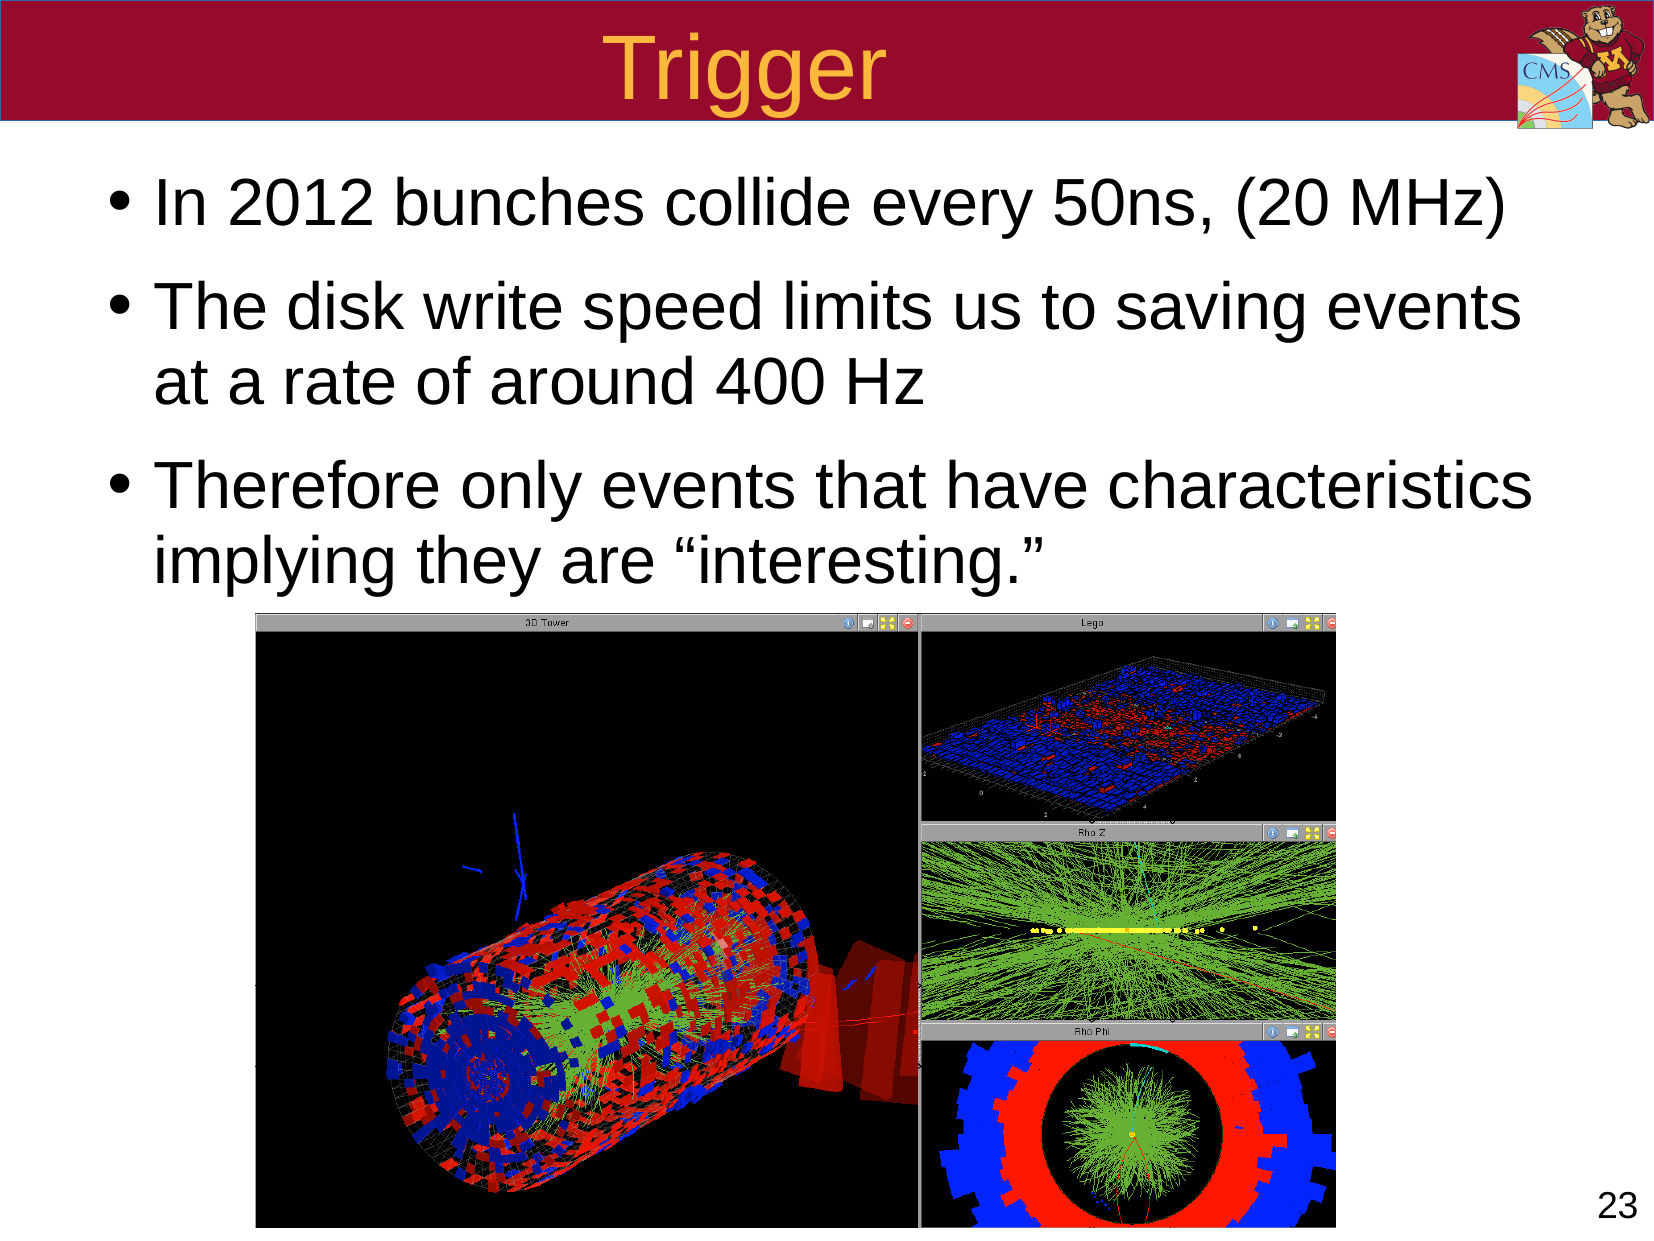

# Trigger
In 2012 bunches collide every 50ns, (20 MHz)
The disk write speed limits us to saving events at a rate of around 400 Hz
Therefore only events that have characteristics implying they are “interesting.”
23